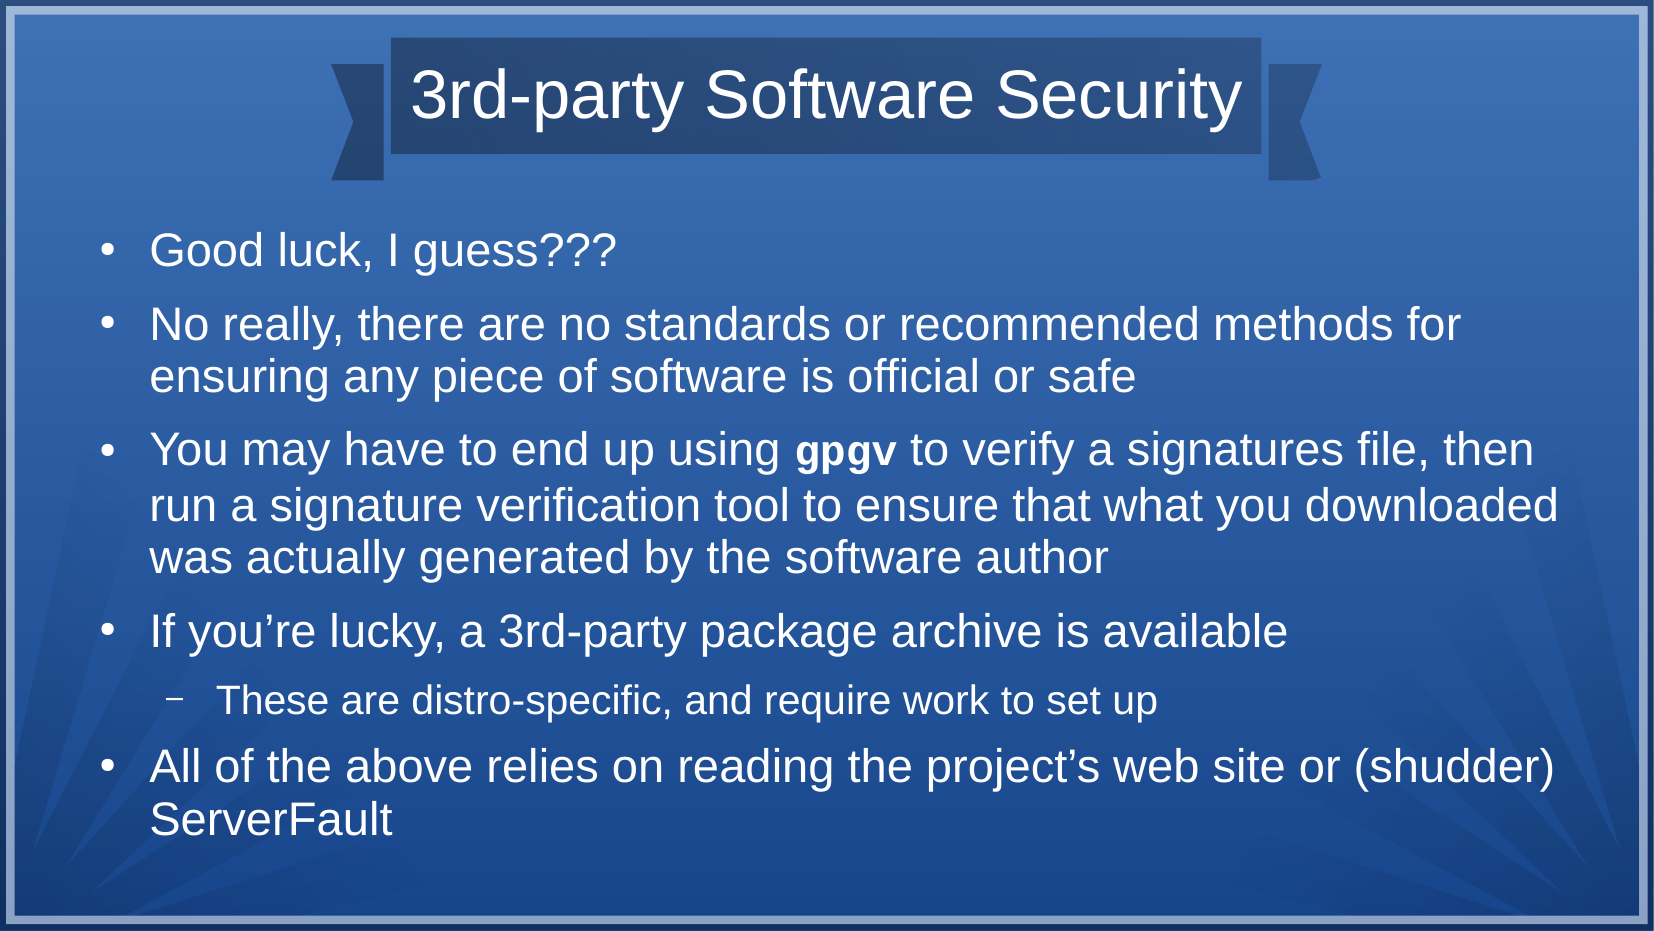

# 3rd-party Software Security
Good luck, I guess???
No really, there are no standards or recommended methods for ensuring any piece of software is official or safe
You may have to end up using gpgv to verify a signatures file, then run a signature verification tool to ensure that what you downloaded was actually generated by the software author
If you’re lucky, a 3rd-party package archive is available
These are distro-specific, and require work to set up
All of the above relies on reading the project’s web site or (shudder) ServerFault